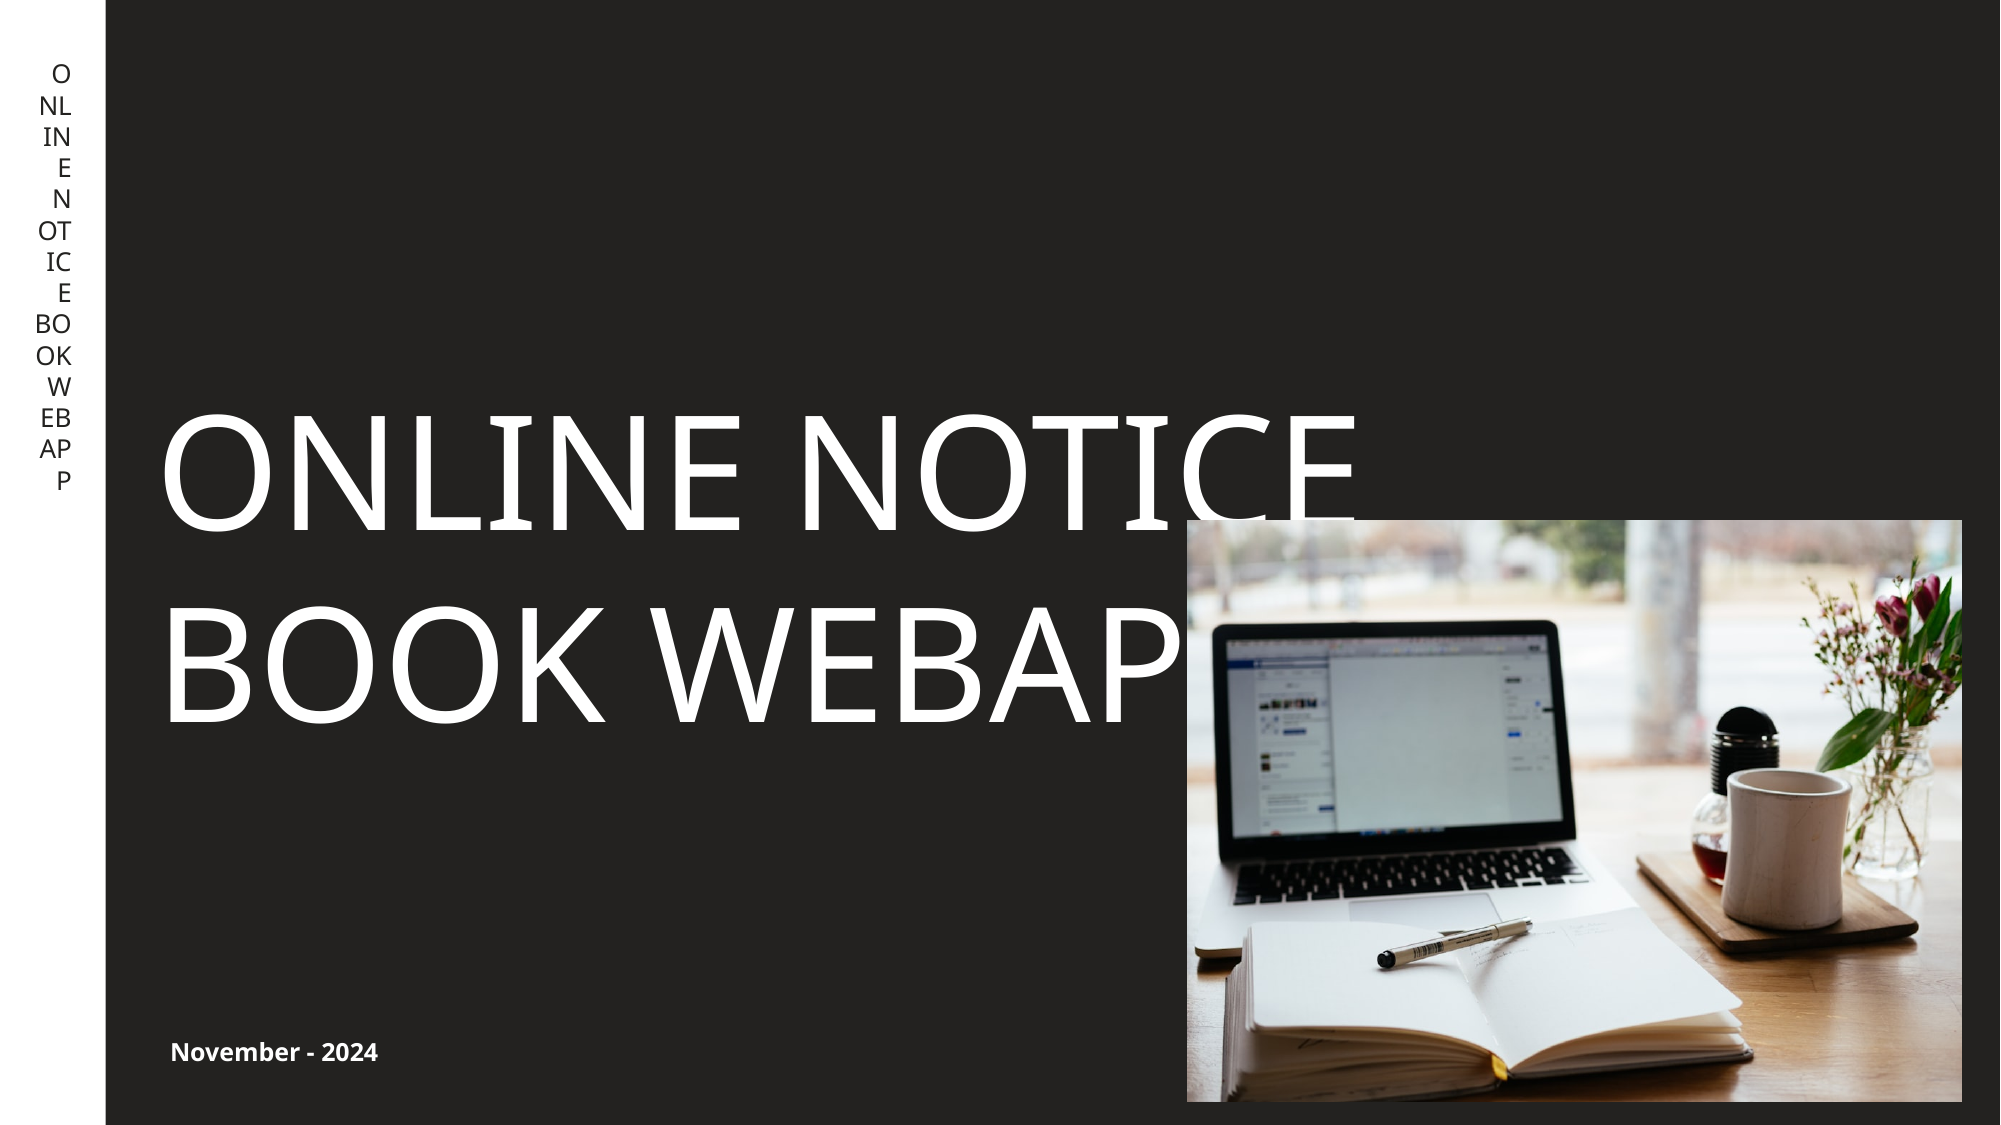

ONLINE NOTICE BOOK WEBAPP
# ONLINE NOTICE BOOK WEBAPP
November - 2024